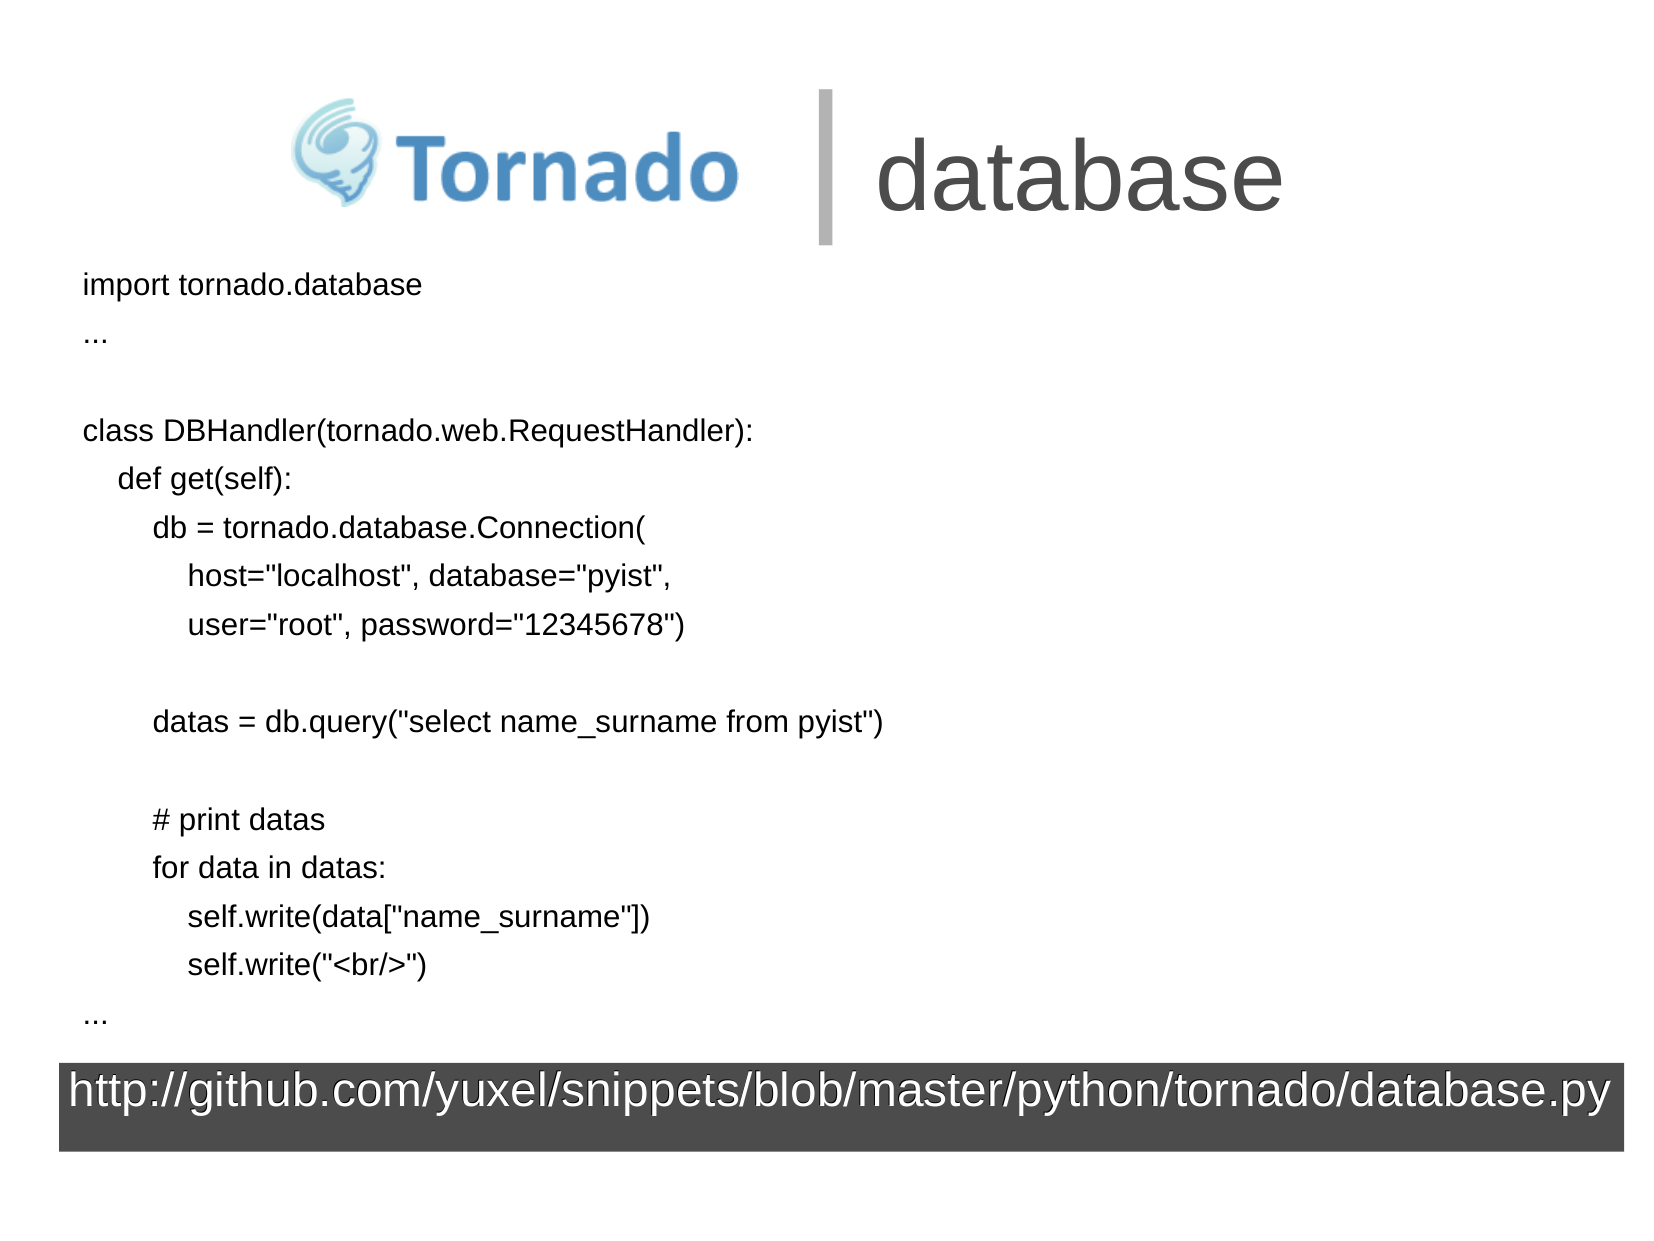

#
| database
import tornado.database
...
class DBHandler(tornado.web.RequestHandler):
 def get(self):
 db = tornado.database.Connection(
 host="localhost", database="pyist",
 user="root", password="12345678")
 datas = db.query("select name_surname from pyist")
 # print datas
 for data in datas:
 self.write(data["name_surname"])
 self.write("<br/>")
...
http://github.com/yuxel/snippets/blob/master/python/tornado/database.py